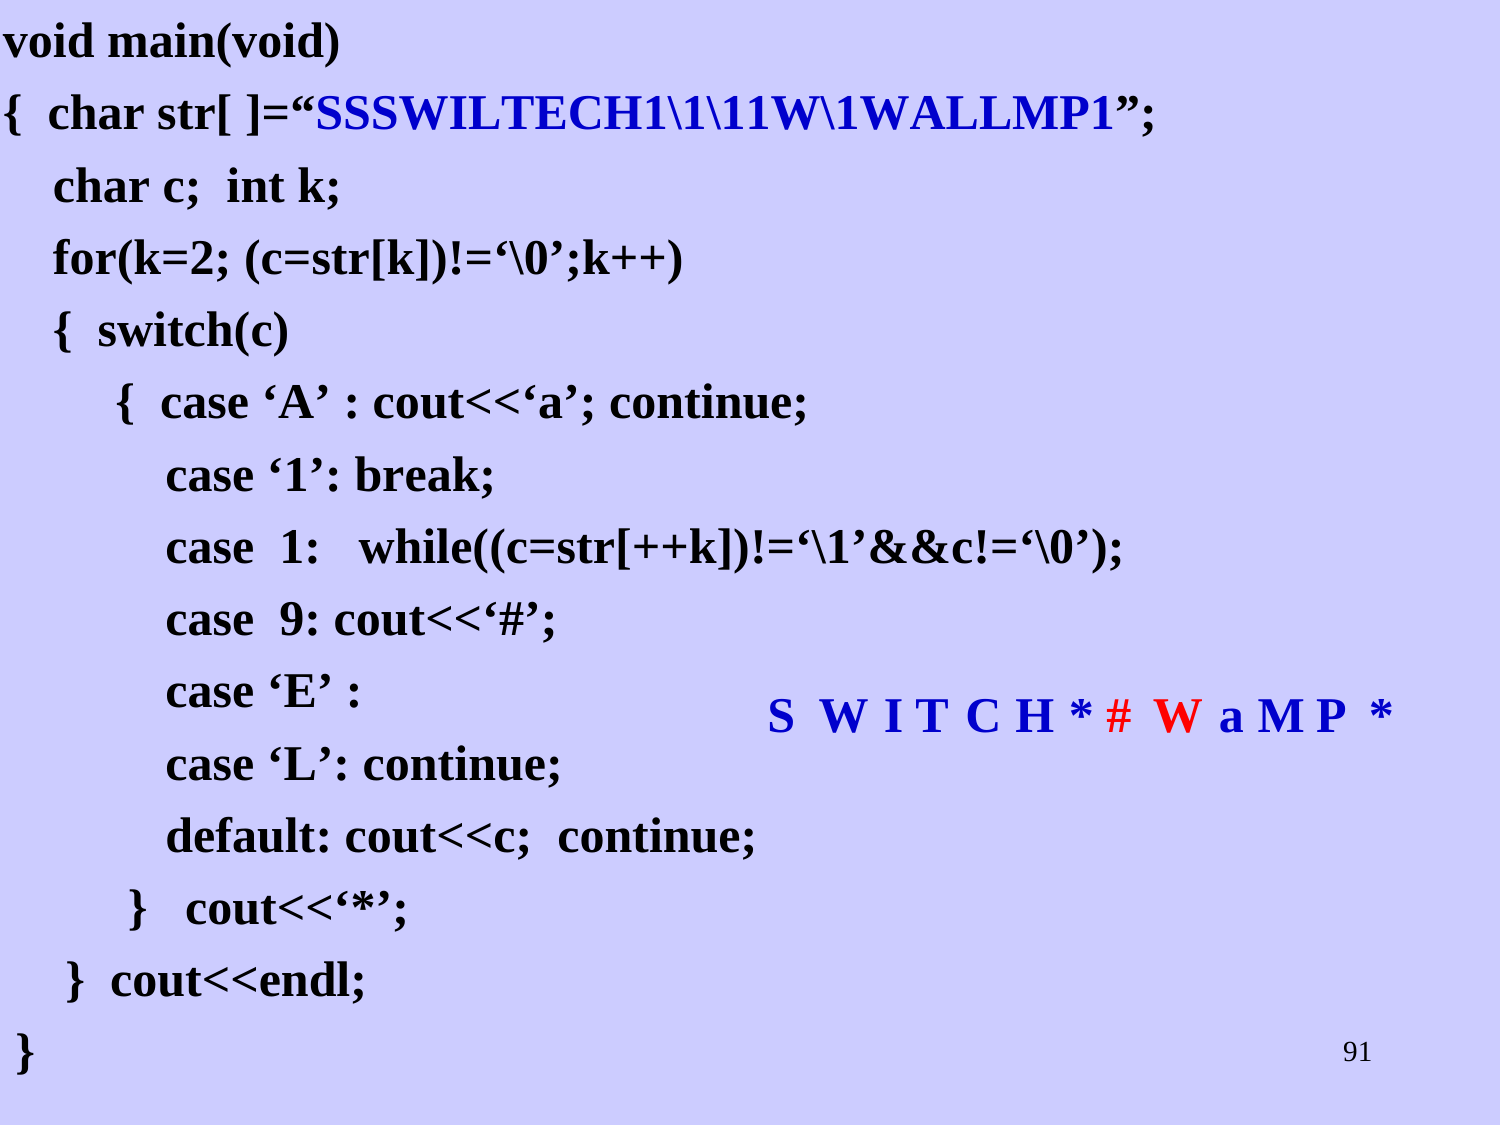

void main(void)
{ char str[ ]=“SSSWILTECH1\1\11W\1WALLMP1”;
 char c; int k;
 for(k=2; (c=str[k])!=‘\0’;k++)
 { switch(c)
 { case ‘A’ : cout<<‘a’; continue;
 case ‘1’: break;
 case 1: while((c=str[++k])!=‘\1’&&c!=‘\0’);
 case 9: cout<<‘#’;
 case ‘E’ :
 case ‘L’: continue;
 default: cout<<c; continue;
 } cout<<‘*’;
 } cout<<endl;
 }
S
W
I
T
C
H
*
#
W
a
M
P
*